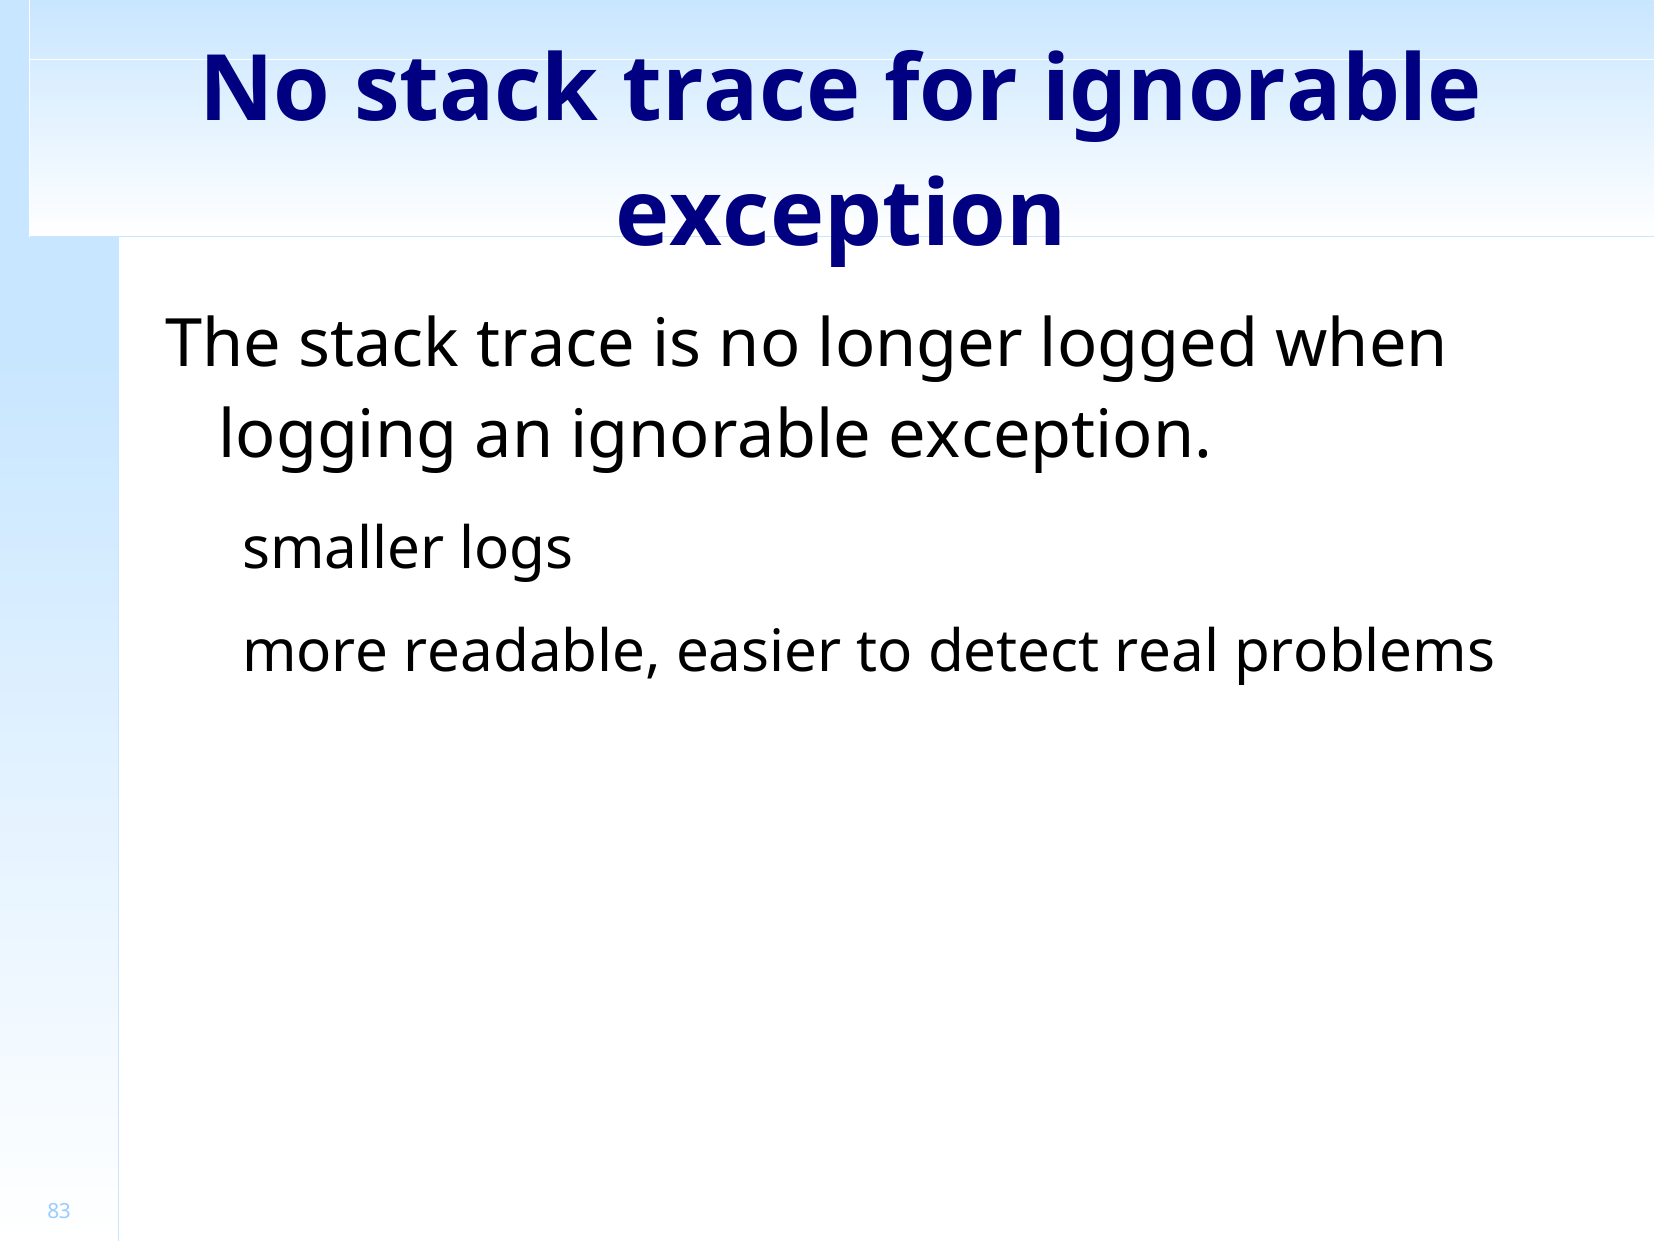

# No stack trace for ignorable exception
The stack trace is no longer logged when logging an ignorable exception.
smaller logs
more readable, easier to detect real problems